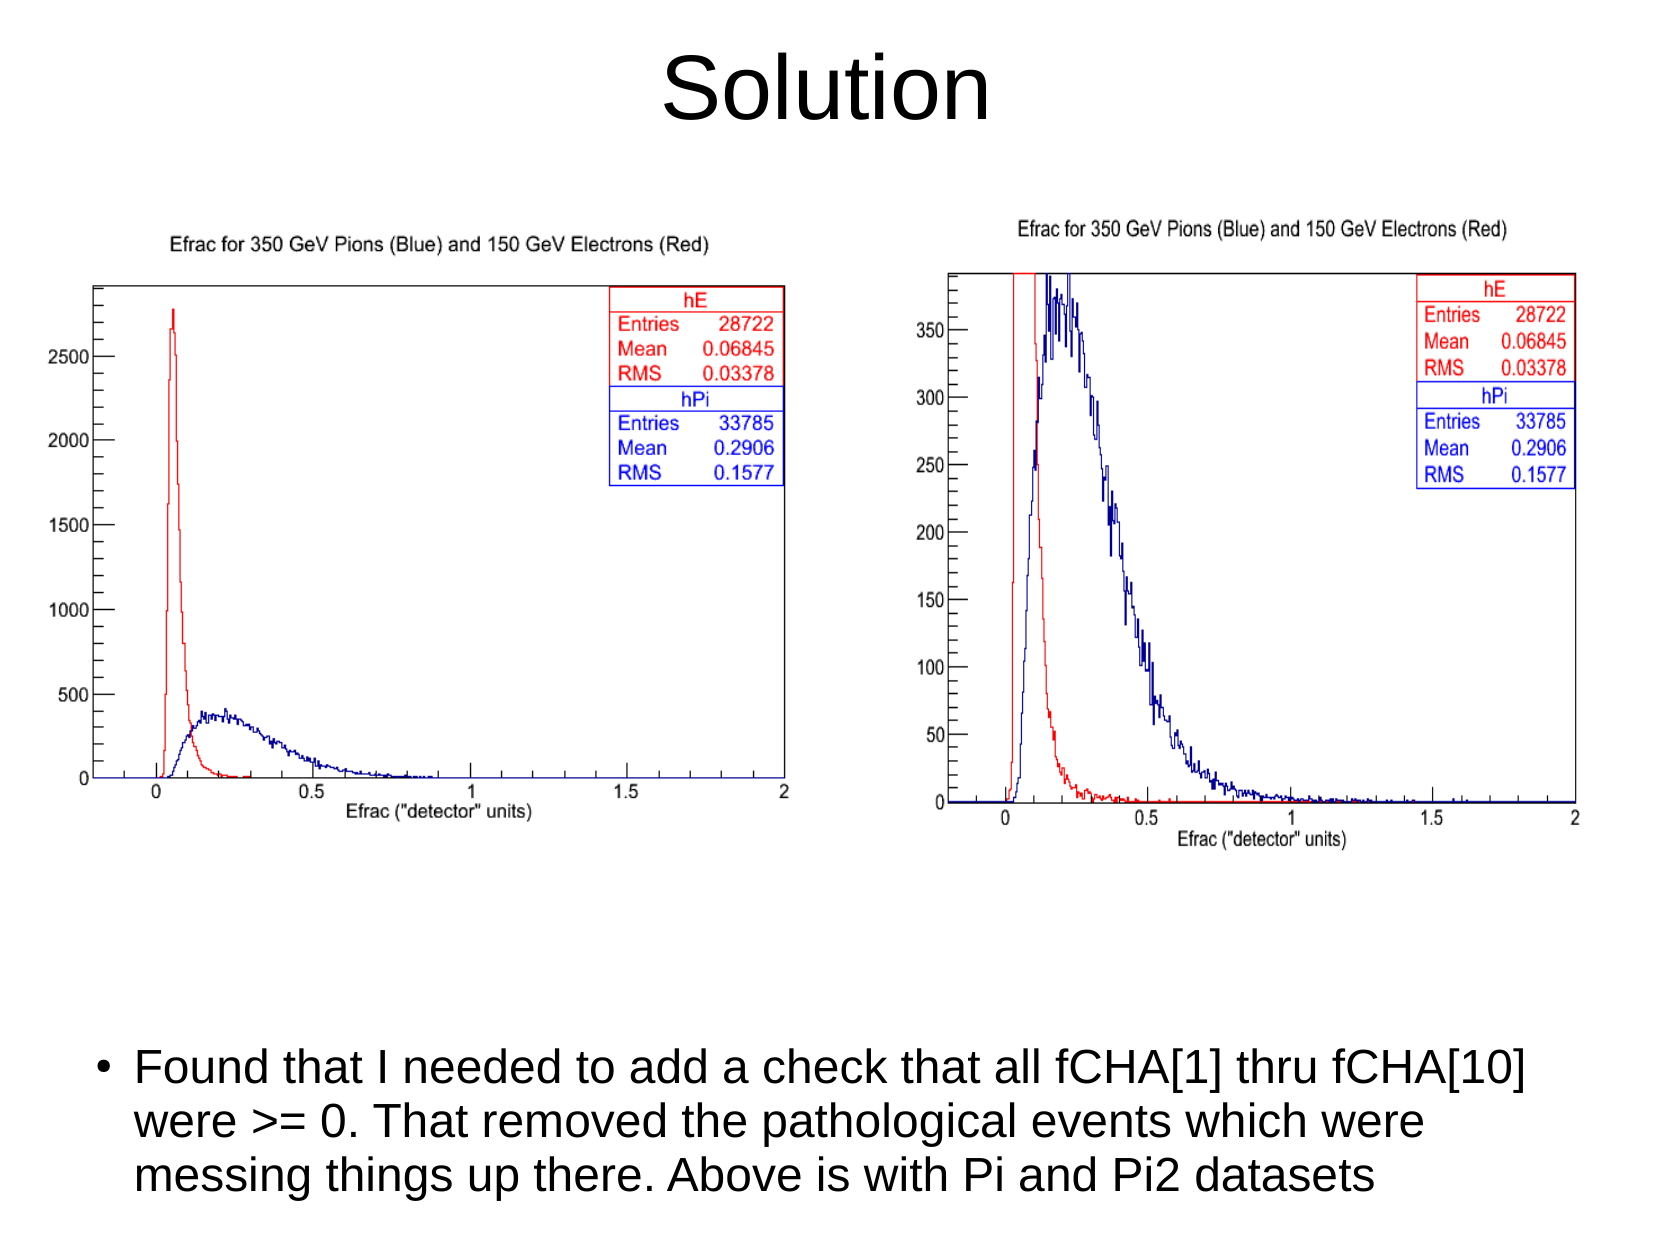

# Solution
Found that I needed to add a check that all fCHA[1] thru fCHA[10] were >= 0. That removed the pathological events which were messing things up there. Above is with Pi and Pi2 datasets